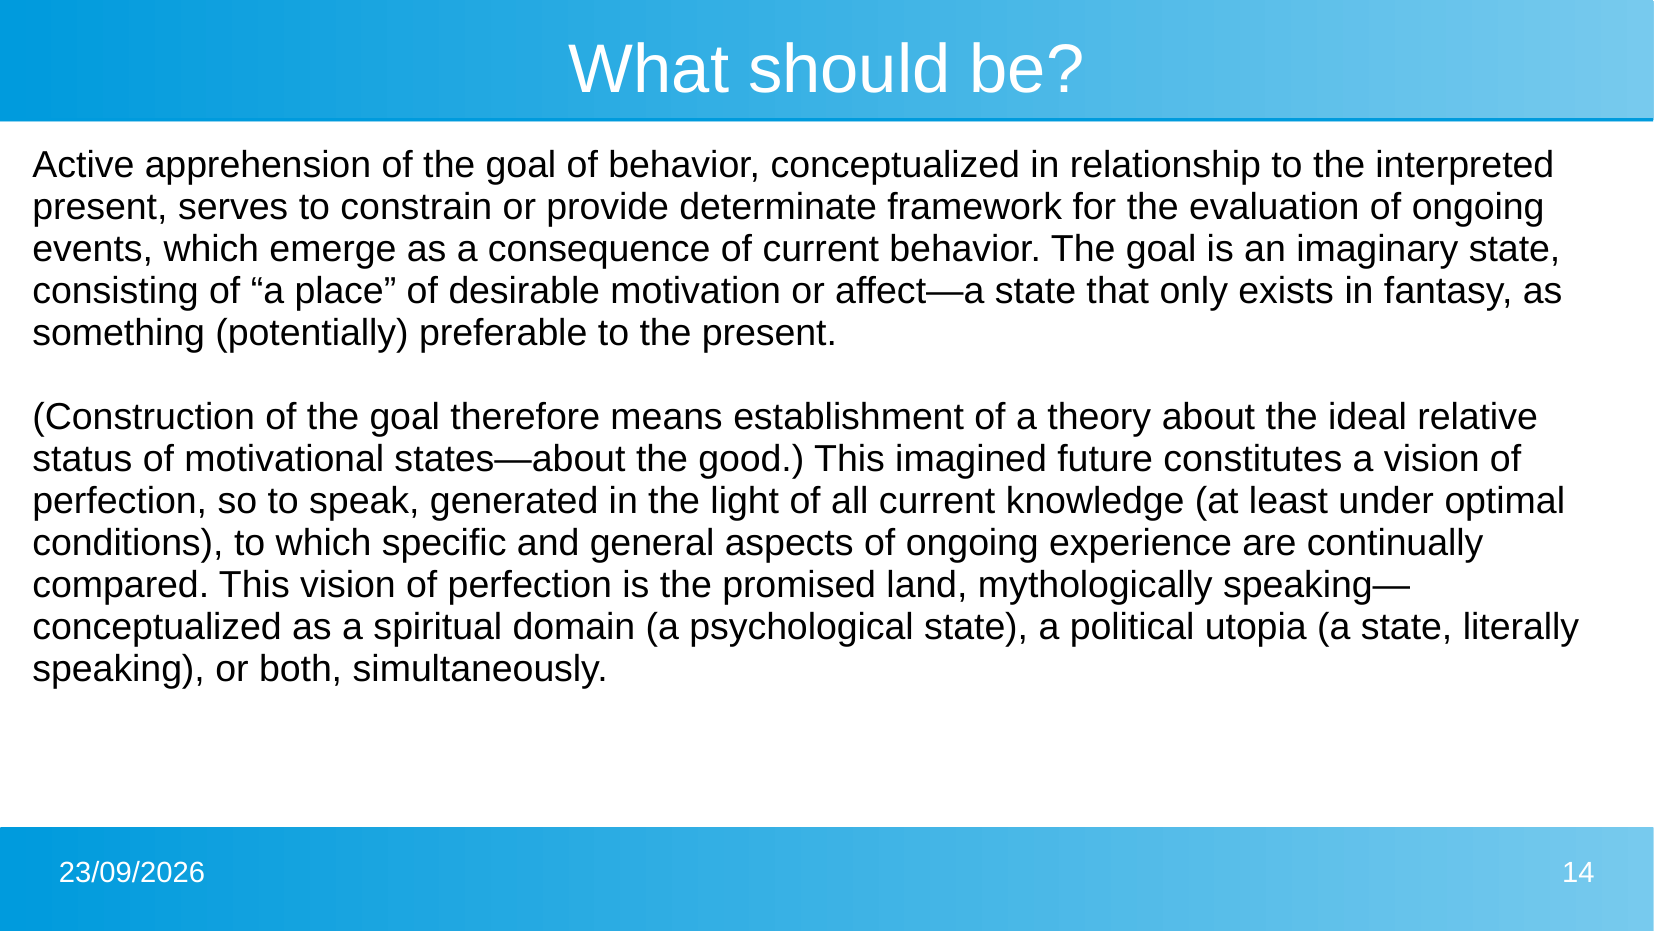

# What should be?
Active apprehension of the goal of behavior, conceptualized in relationship to the interpreted present, serves to constrain or provide determinate framework for the evaluation of ongoing events, which emerge as a consequence of current behavior. The goal is an imaginary state, consisting of “a place” of desirable motivation or affect—a state that only exists in fantasy, as something (potentially) preferable to the present.
(Construction of the goal therefore means establishment of a theory about the ideal relative status of motivational states—about the good.) This imagined future constitutes a vision of perfection, so to speak, generated in the light of all current knowledge (at least under optimal conditions), to which specific and general aspects of ongoing experience are continually compared. This vision of perfection is the promised land, mythologically speaking—conceptualized as a spiritual domain (a psychological state), a political utopia (a state, literally speaking), or both, simultaneously.
14